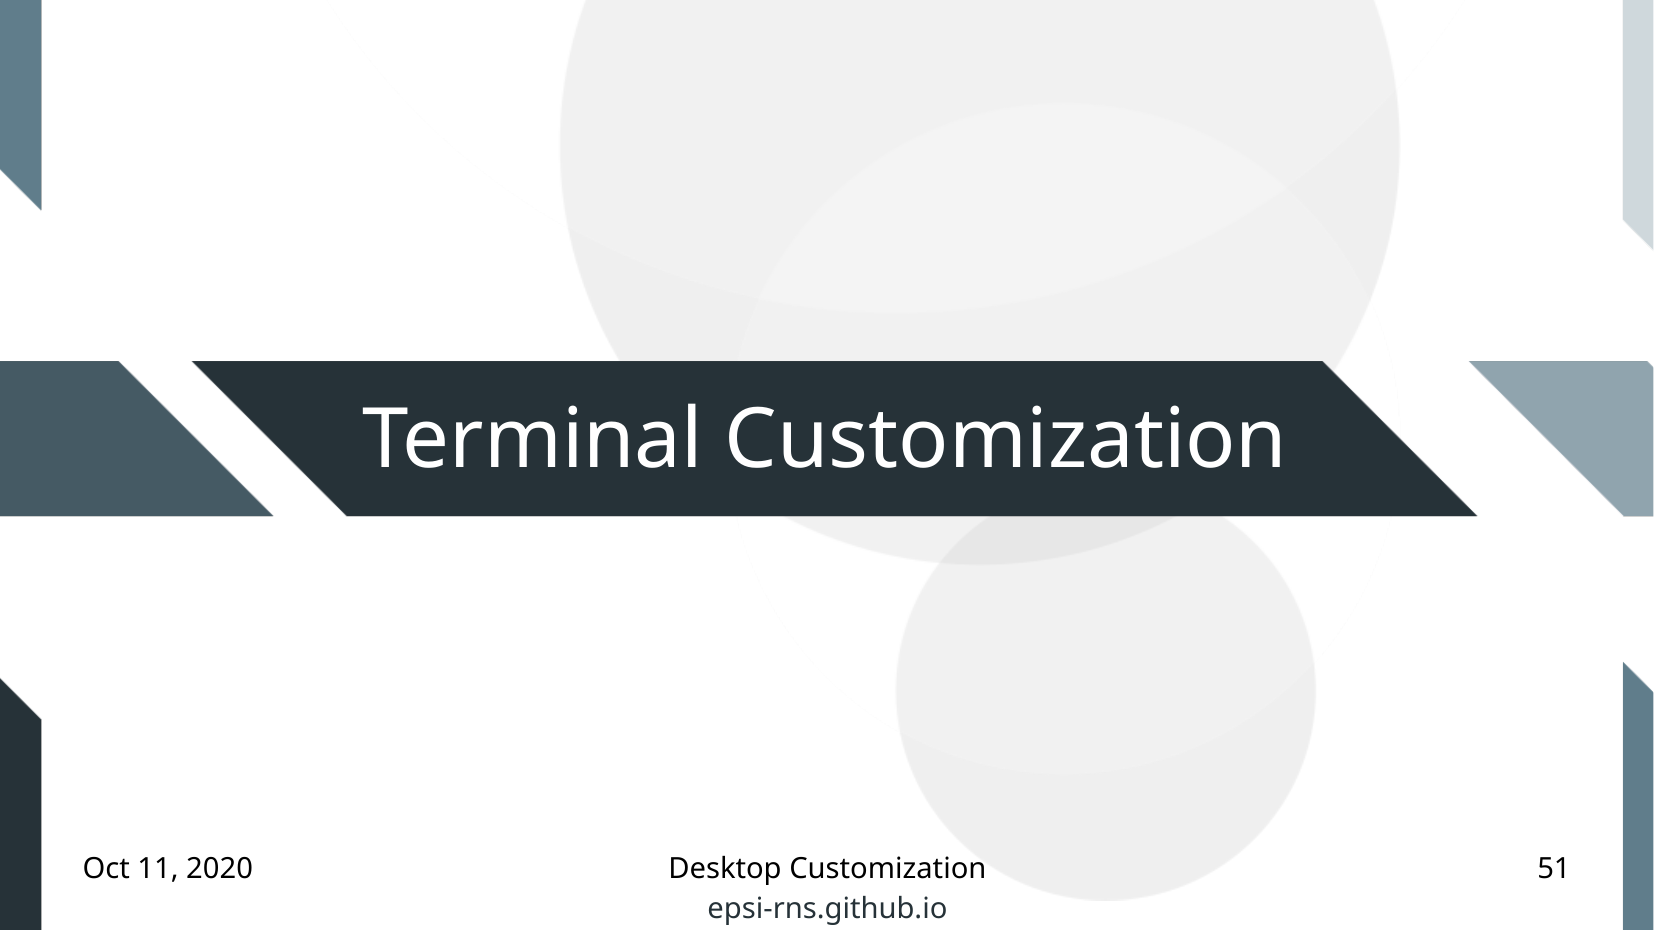

# Terminal Customization
Oct 11, 2020
Desktop Customization
51